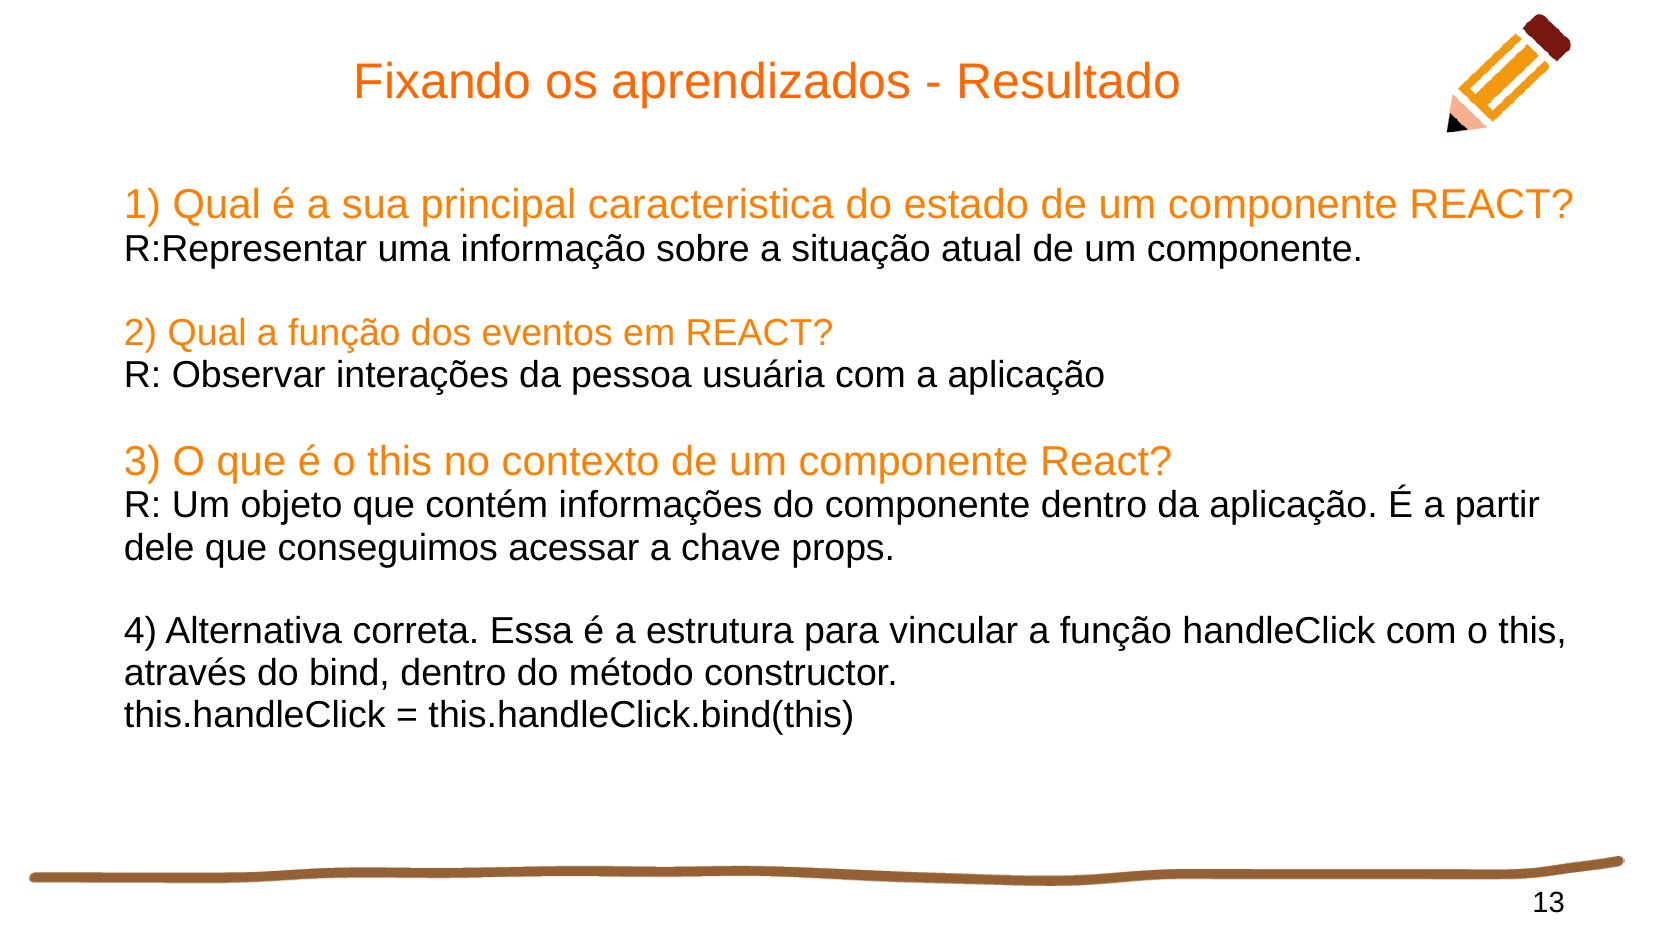

# Fixando os aprendizados - Resultado
1) Qual é a sua principal caracteristica do estado de um componente REACT?
R:Representar uma informação sobre a situação atual de um componente.
2) Qual a função dos eventos em REACT?
R: Observar interações da pessoa usuária com a aplicação
3) O que é o this no contexto de um componente React?
R: Um objeto que contém informações do componente dentro da aplicação. É a partir dele que conseguimos acessar a chave props.
4) Alternativa correta. Essa é a estrutura para vincular a função handleClick com o this, através do bind, dentro do método constructor.
this.handleClick = this.handleClick.bind(this)
13